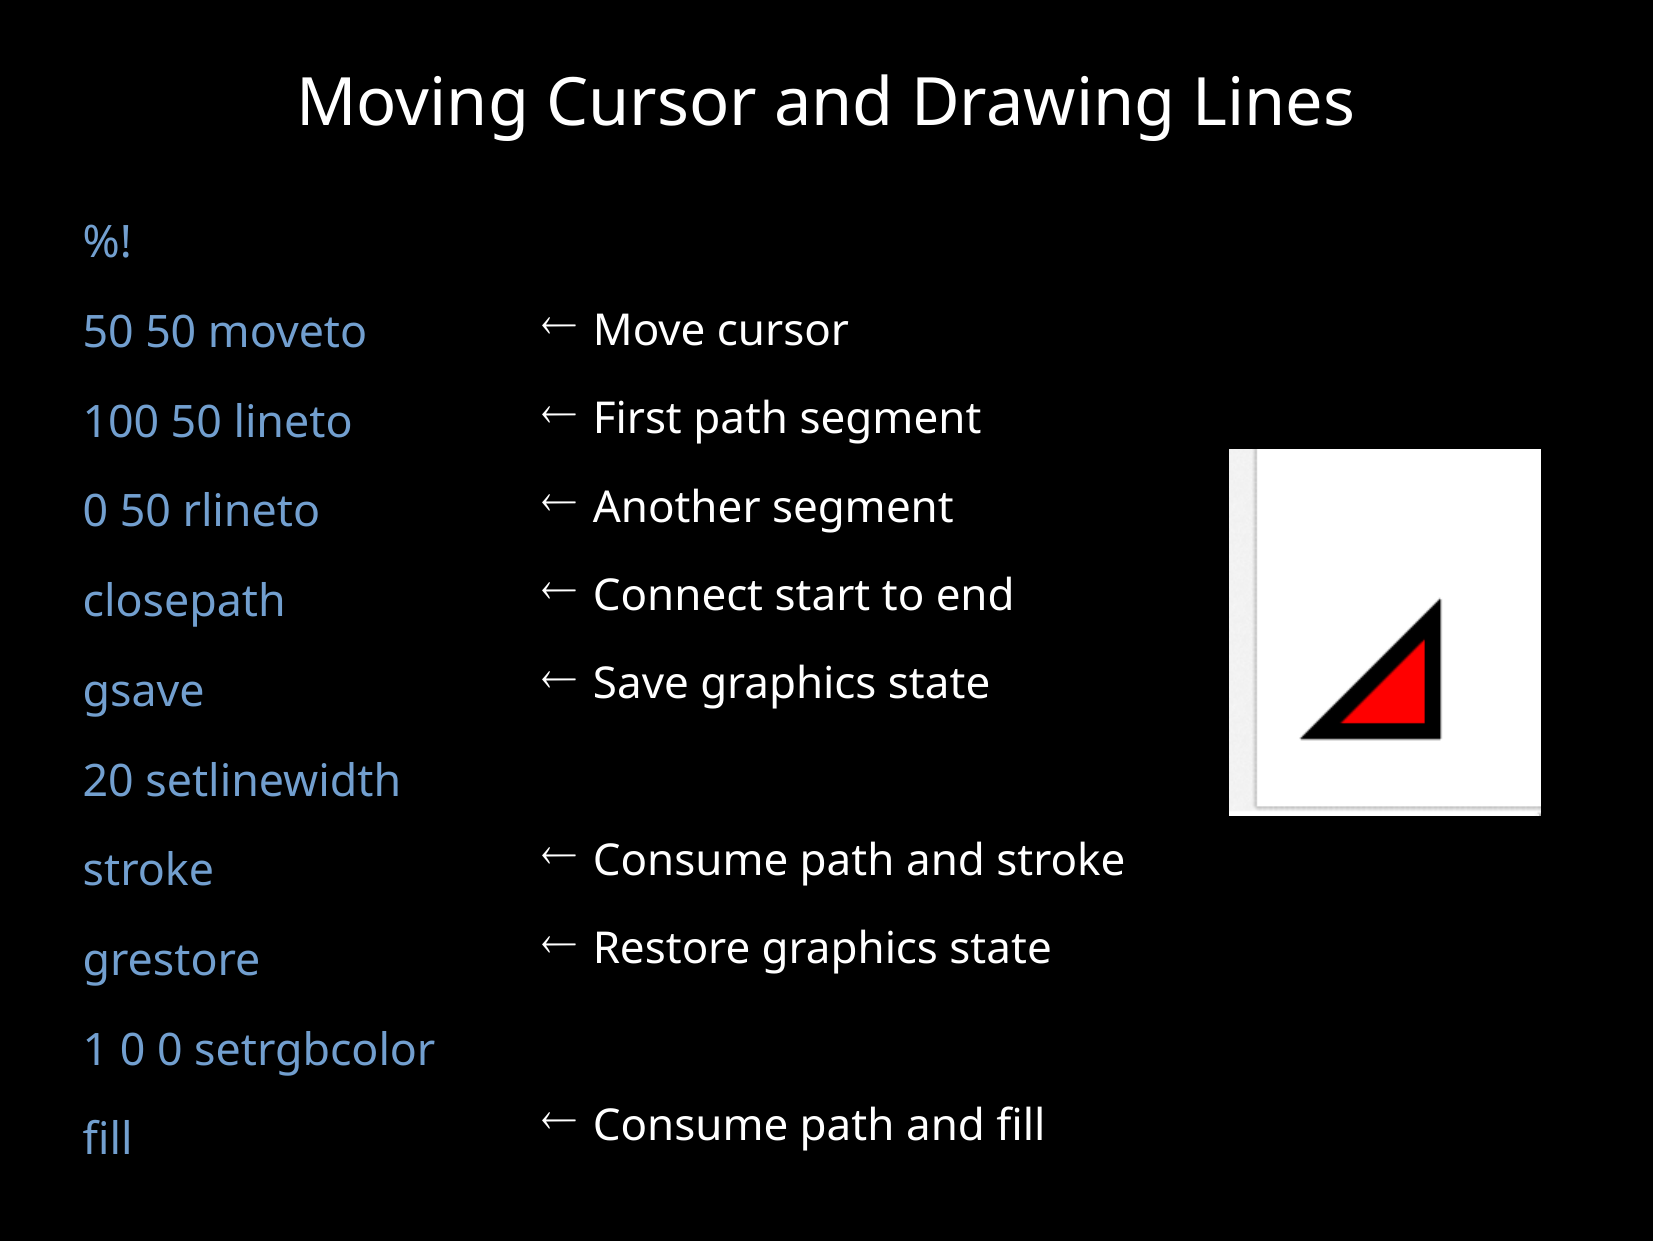

# Moving Cursor and Drawing Lines
%!
50 50 moveto
100 50 lineto
0 50 rlineto
closepath
gsave
20 setlinewidth
stroke
grestore
1 0 0 setrgbcolor
fill
Move cursor
First path segment
Another segment
Connect start to end
Save graphics state
Consume path and stroke
Restore graphics state
Consume path and fill